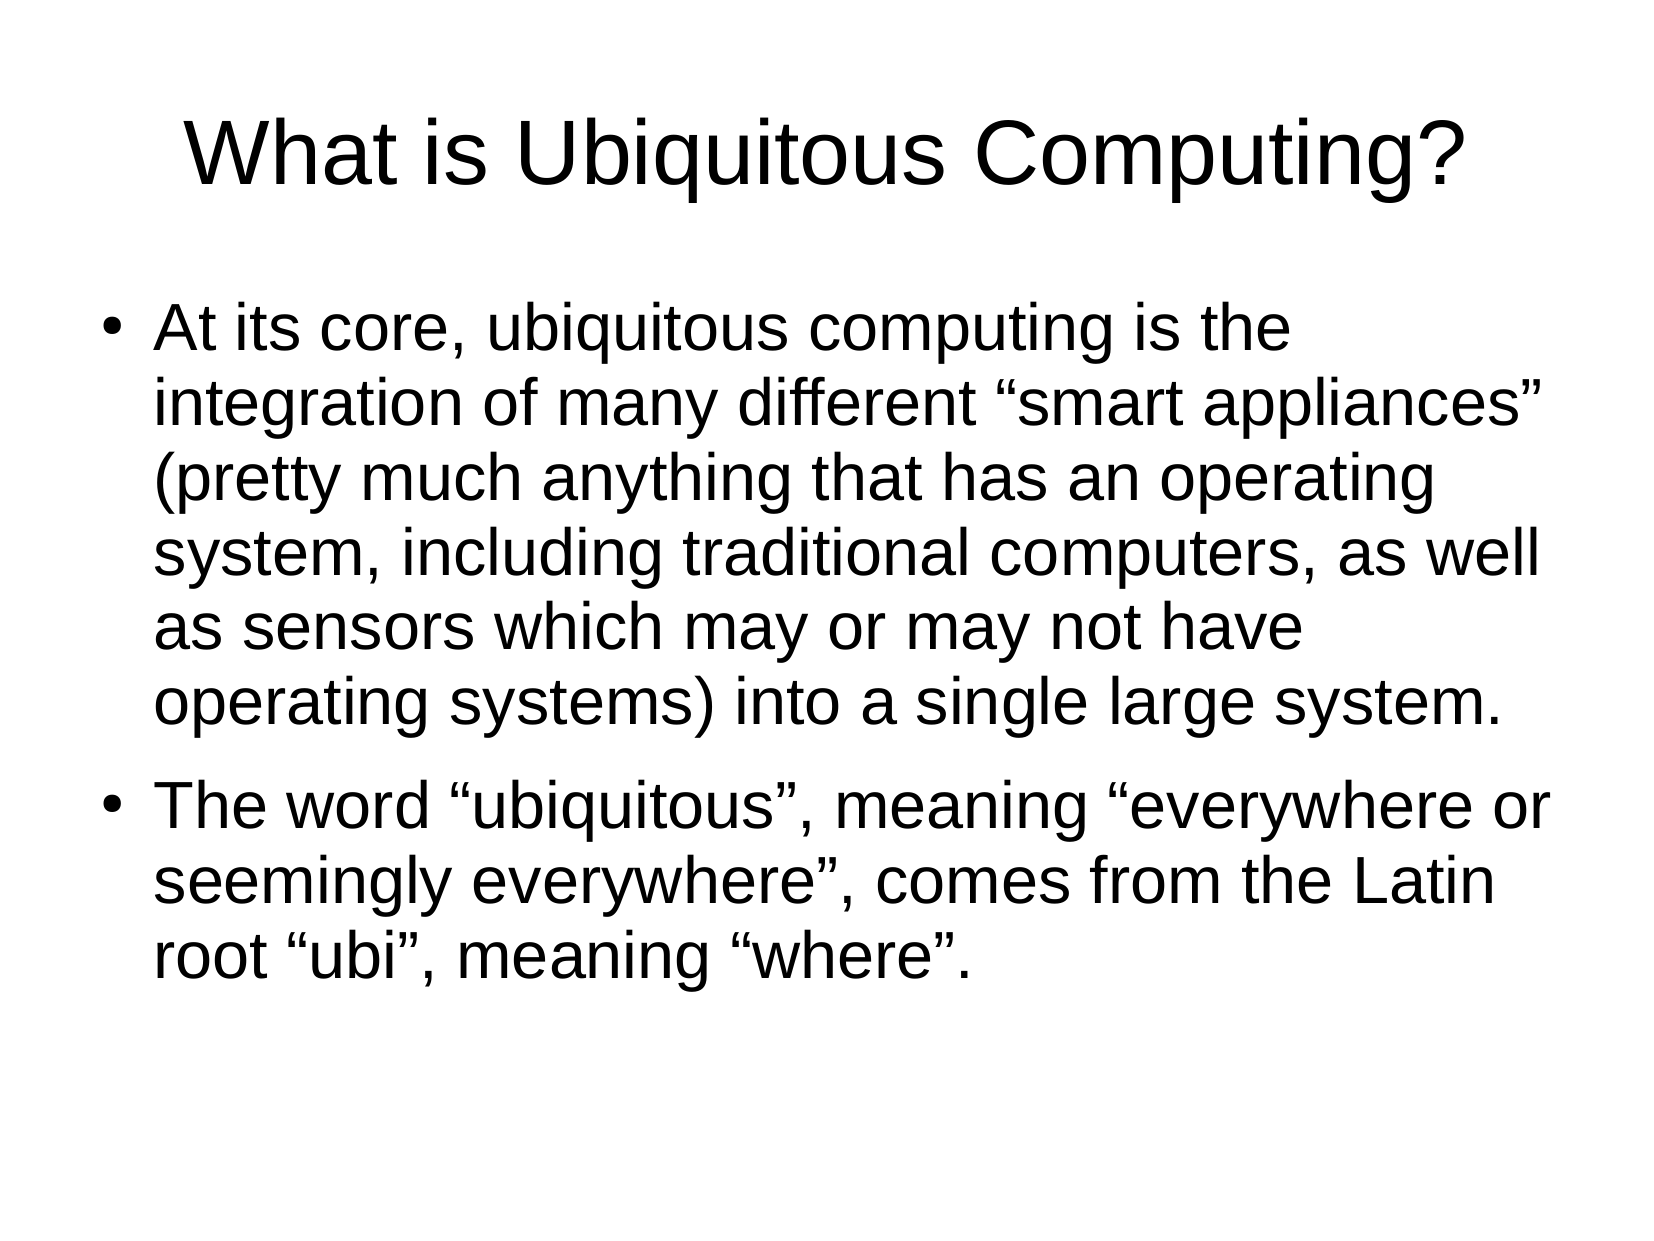

# What is Ubiquitous Computing?
At its core, ubiquitous computing is the integration of many different “smart appliances” (pretty much anything that has an operating system, including traditional computers, as well as sensors which may or may not have operating systems) into a single large system.
The word “ubiquitous”, meaning “everywhere or seemingly everywhere”, comes from the Latin root “ubi”, meaning “where”.